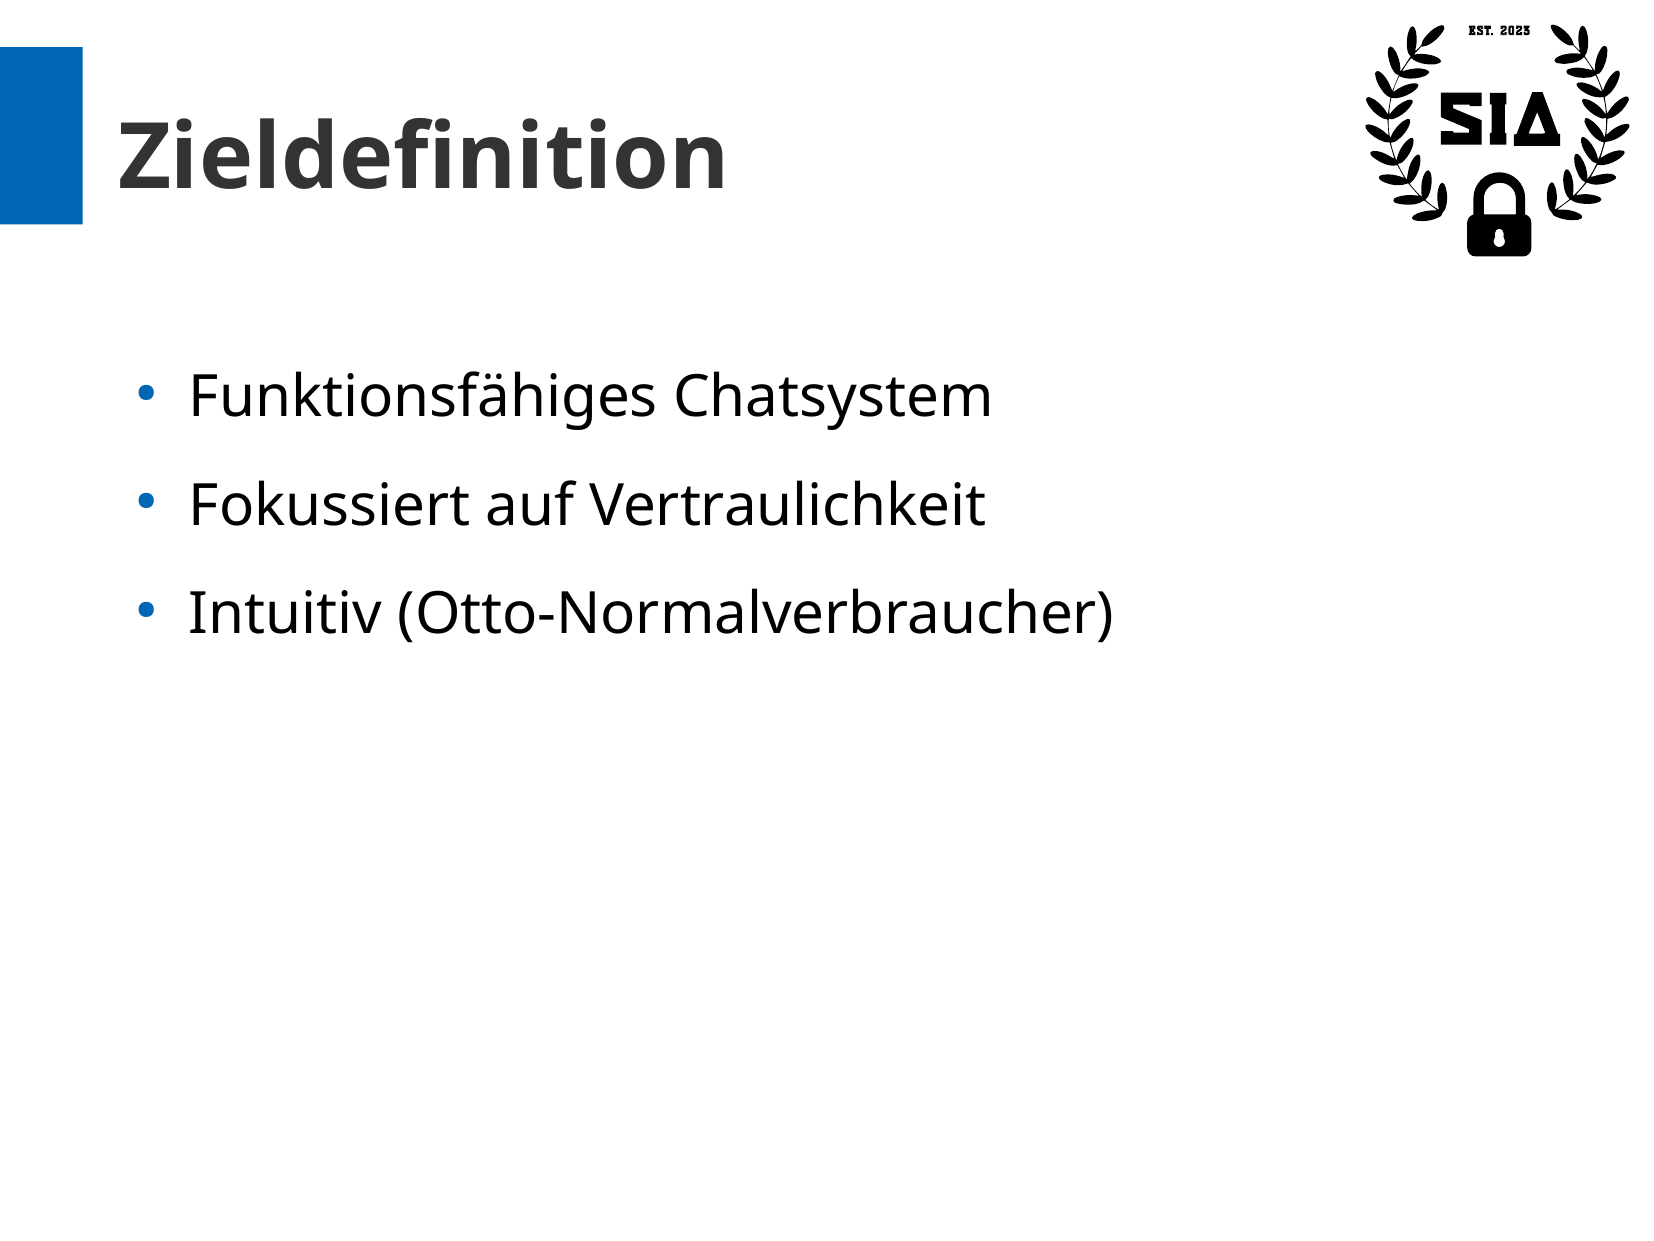

# Zieldefinition
Funktionsfähiges Chatsystem
Fokussiert auf Vertraulichkeit
Intuitiv (Otto-Normalverbraucher)